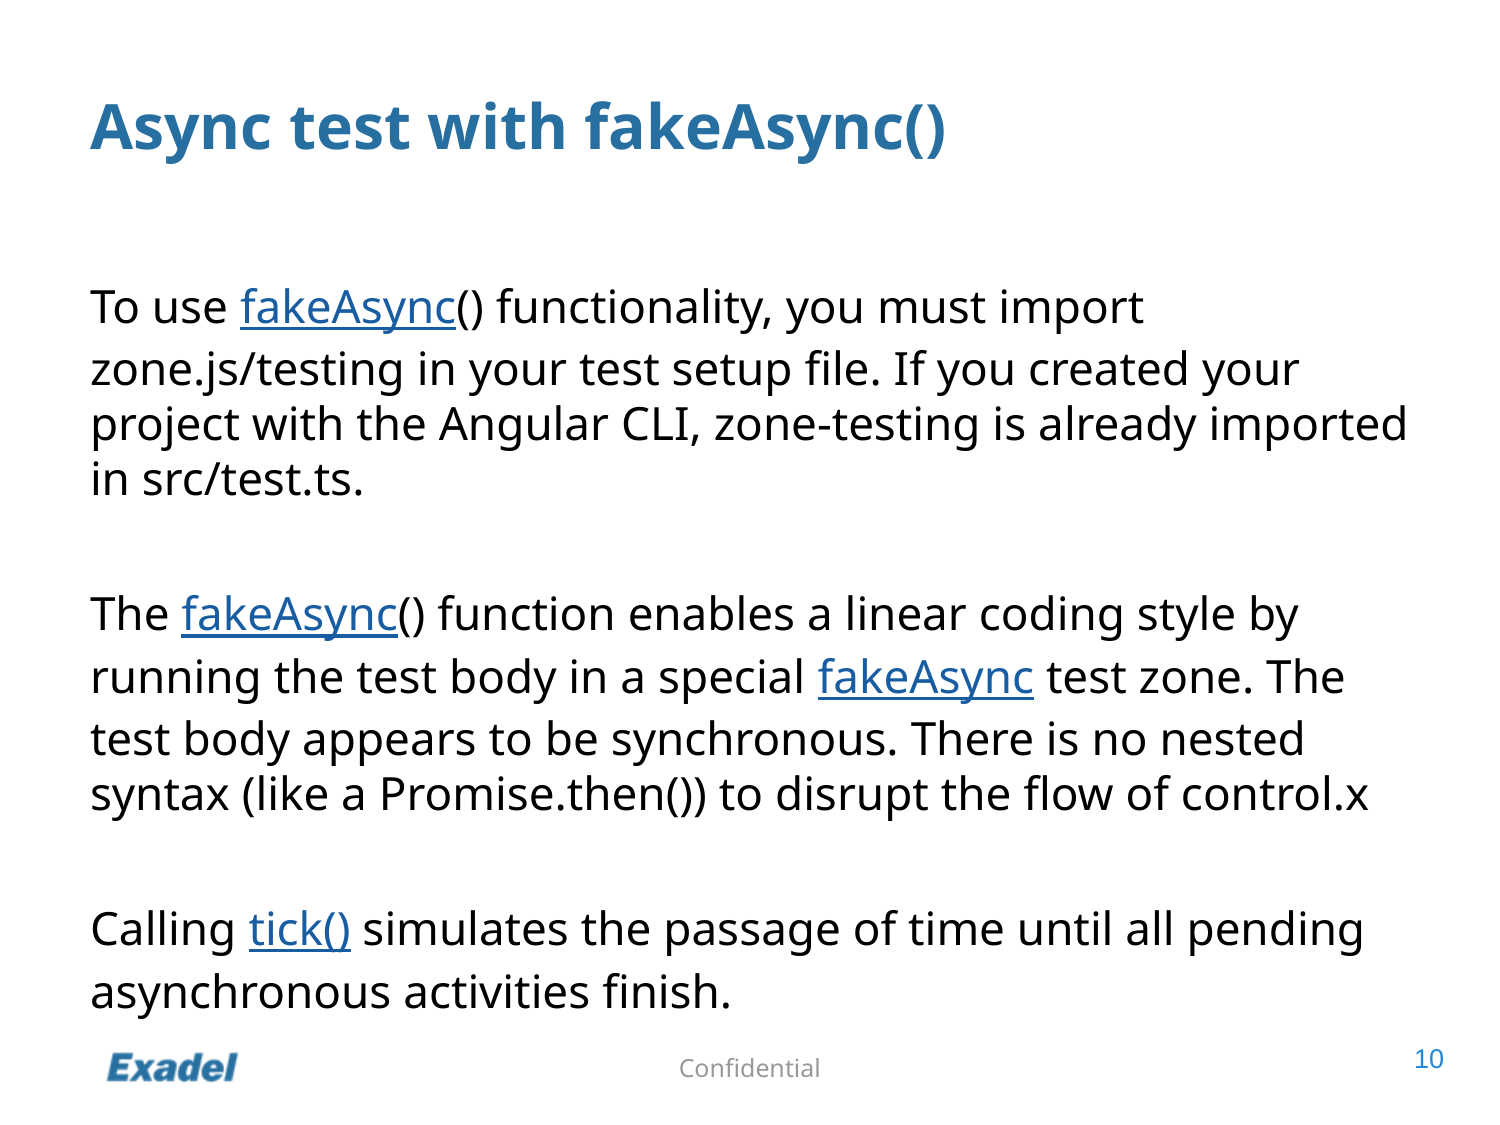

# Async test with fakeAsync()
To use fakeAsync() functionality, you must import zone.js/testing in your test setup file. If you created your project with the Angular CLI, zone-testing is already imported in src/test.ts.
The fakeAsync() function enables a linear coding style by running the test body in a special fakeAsync test zone. The test body appears to be synchronous. There is no nested syntax (like a Promise.then()) to disrupt the flow of control.x
Calling tick() simulates the passage of time until all pending asynchronous activities finish.